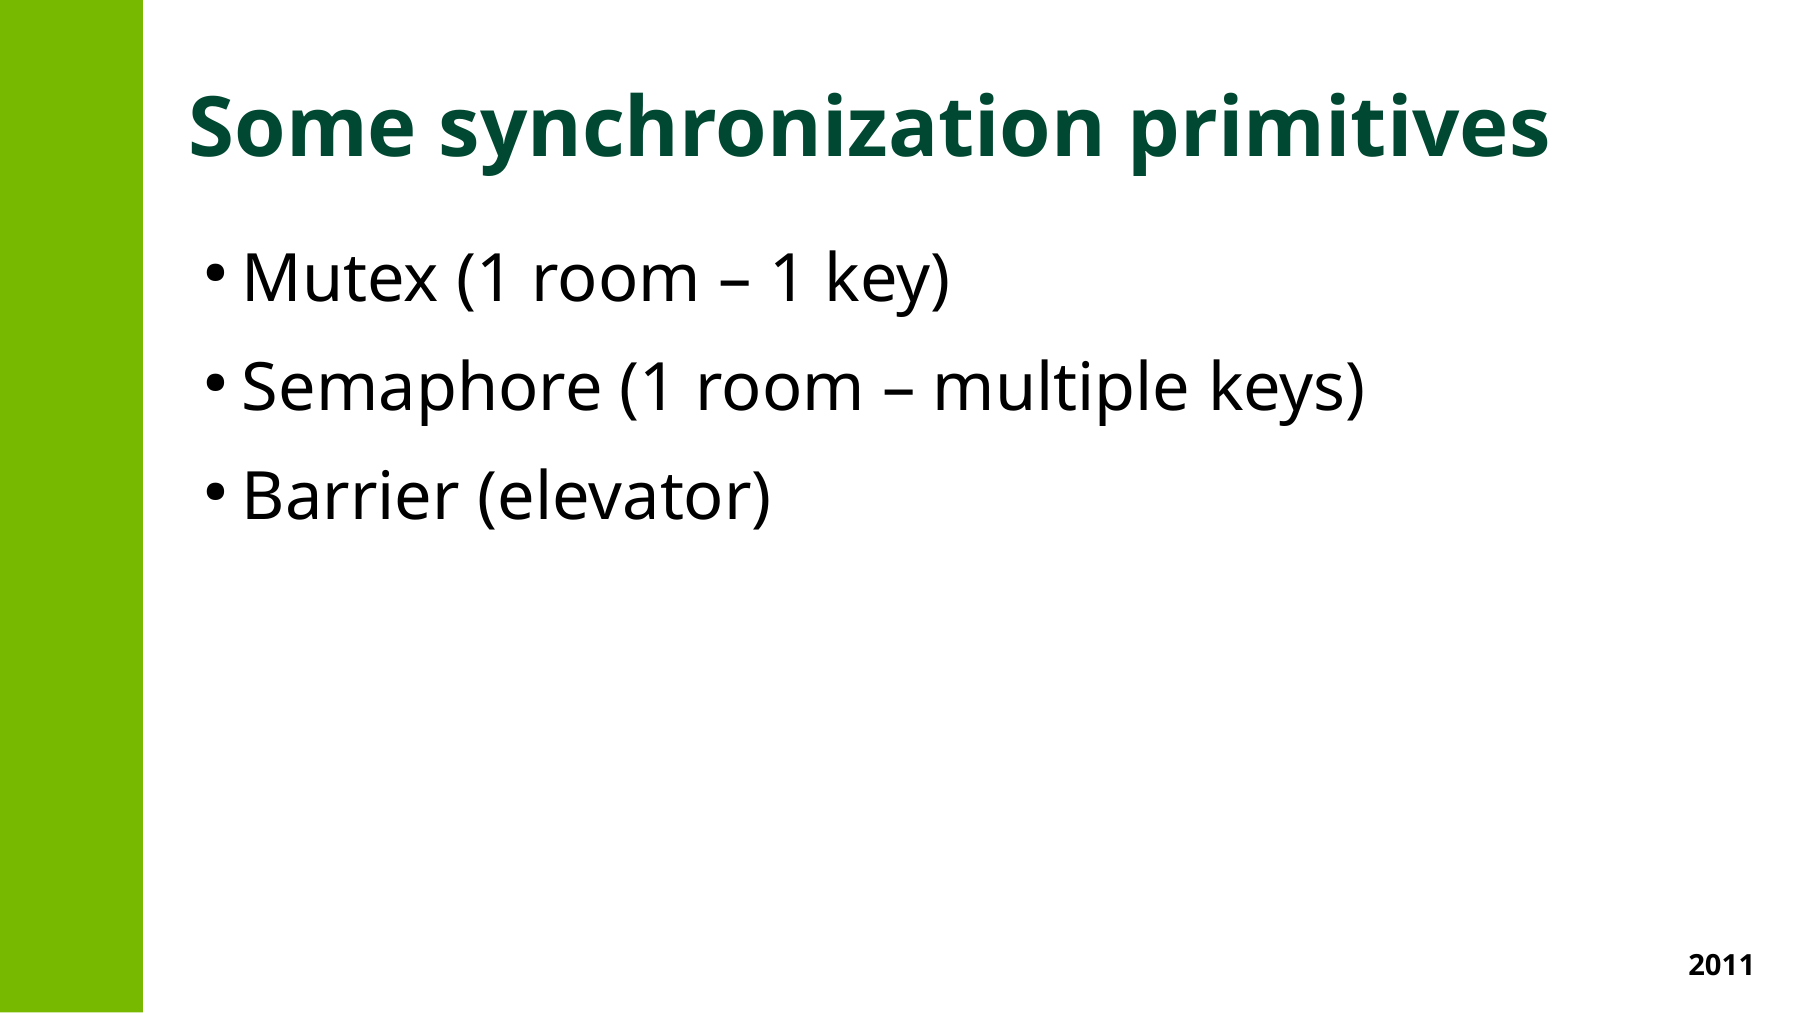

Some synchronization primitives
# Mutex (1 room – 1 key)
Semaphore (1 room – multiple keys)
Barrier (elevator)